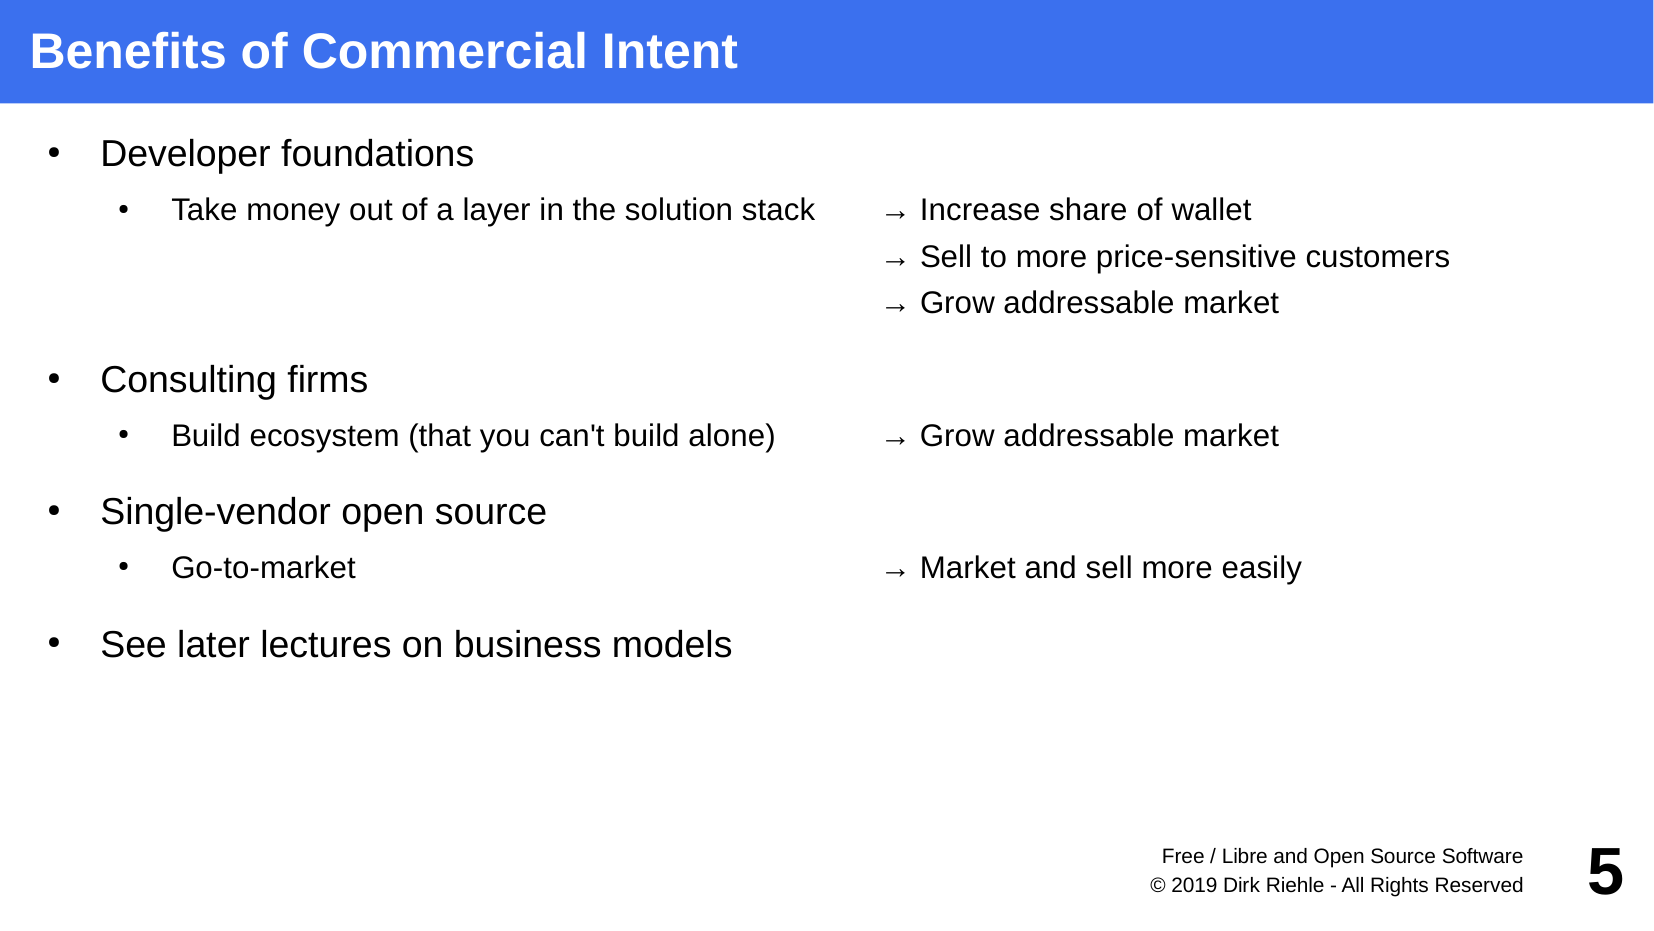

# Benefits of Commercial Intent
Developer foundations
Take money out of a layer in the solution stack	→ Increase share of wallet
 	→ Sell to more price-sensitive customers
 	→ Grow addressable market
Consulting firms
Build ecosystem (that you can't build alone) 	→ Grow addressable market
Single-vendor open source
Go-to-market	→ Market and sell more easily
See later lectures on business models
Free / Libre and Open Source Software
5
© 2019 Dirk Riehle - All Rights Reserved